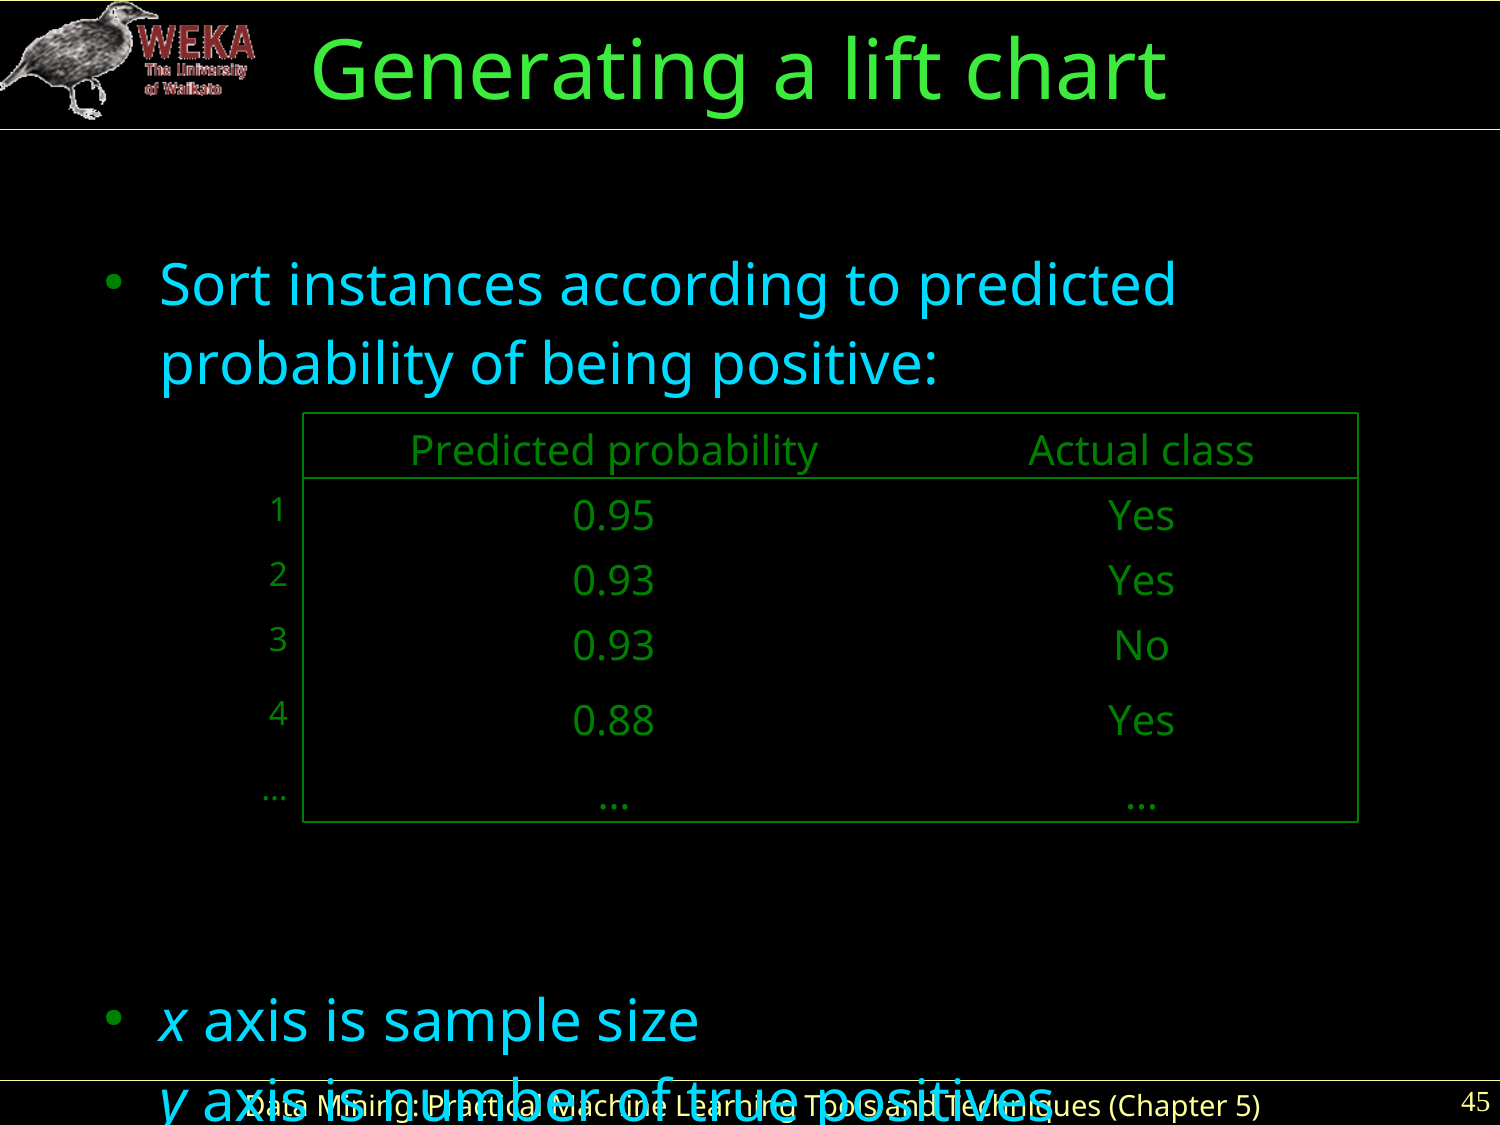

# Generating a lift chart
Sort instances according to predicted probability of being positive:
x axis is sample size
y axis is number of true positives
Predicted probability
Actual class
1
0.95
Yes
2
0.93
Yes
3
0.93
No
4
0.88
Yes
…
…
…
Data Mining: Practical Machine Learning Tools and Techniques (Chapter 5)
45